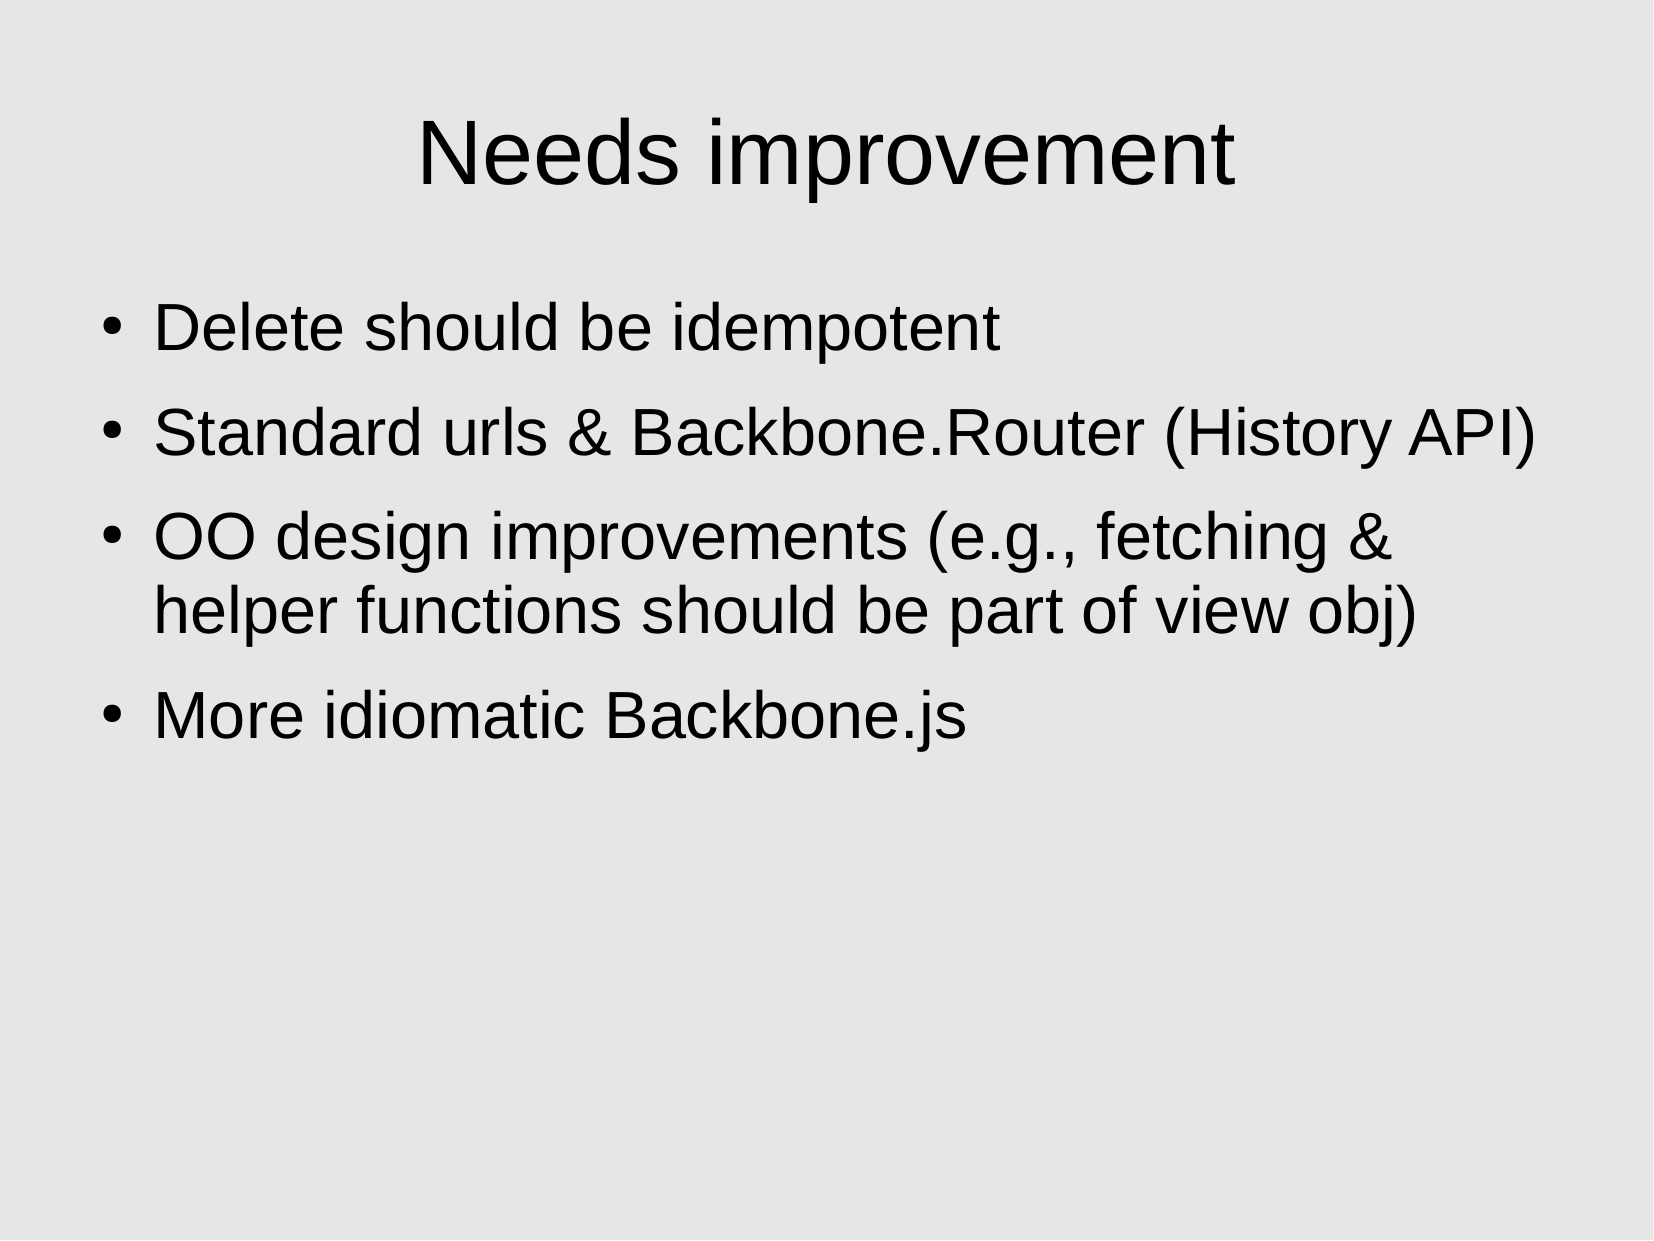

# Needs improvement
Delete should be idempotent
Standard urls & Backbone.Router (History API)
OO design improvements (e.g., fetching & helper functions should be part of view obj)
More idiomatic Backbone.js